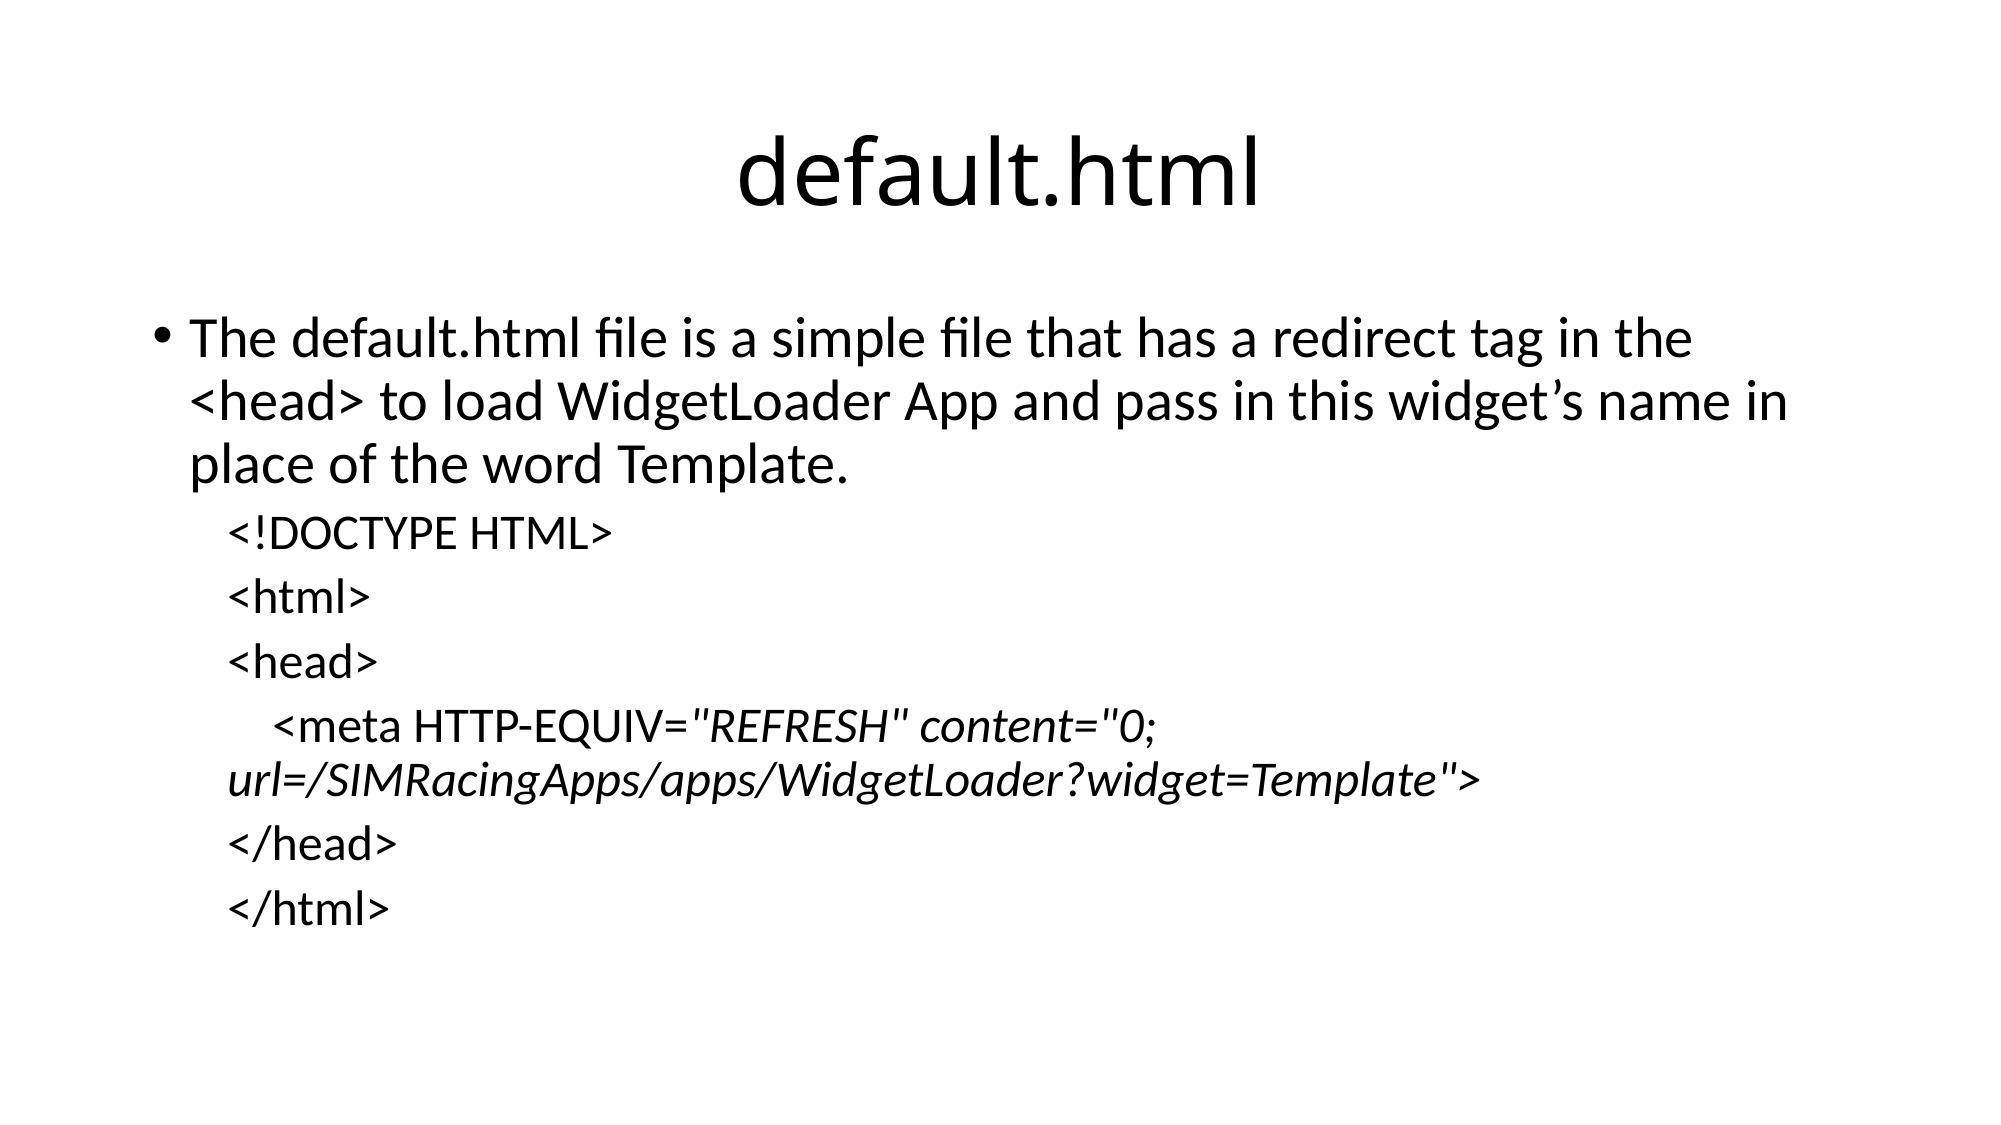

# default.html
The default.html file is a simple file that has a redirect tag in the <head> to load WidgetLoader App and pass in this widget’s name in place of the word Template.
<!DOCTYPE HTML>
<html>
<head>
 <meta HTTP-EQUIV="REFRESH" content="0; url=/SIMRacingApps/apps/WidgetLoader?widget=Template">
</head>
</html>